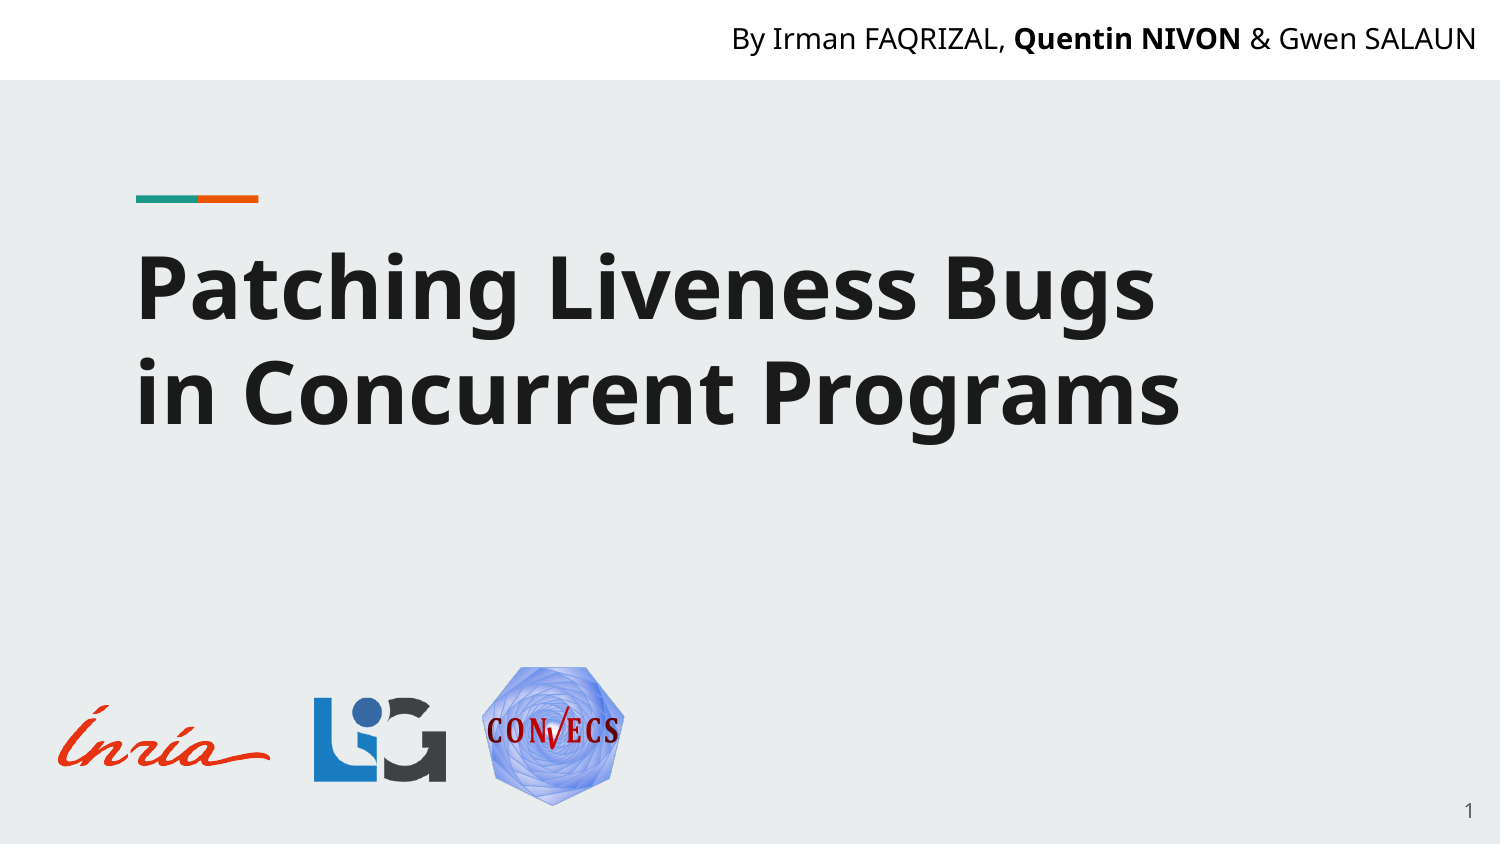

By Irman FAQRIZAL, Quentin NIVON & Gwen SALAUN
# Patching Liveness Bugs in Concurrent Programs